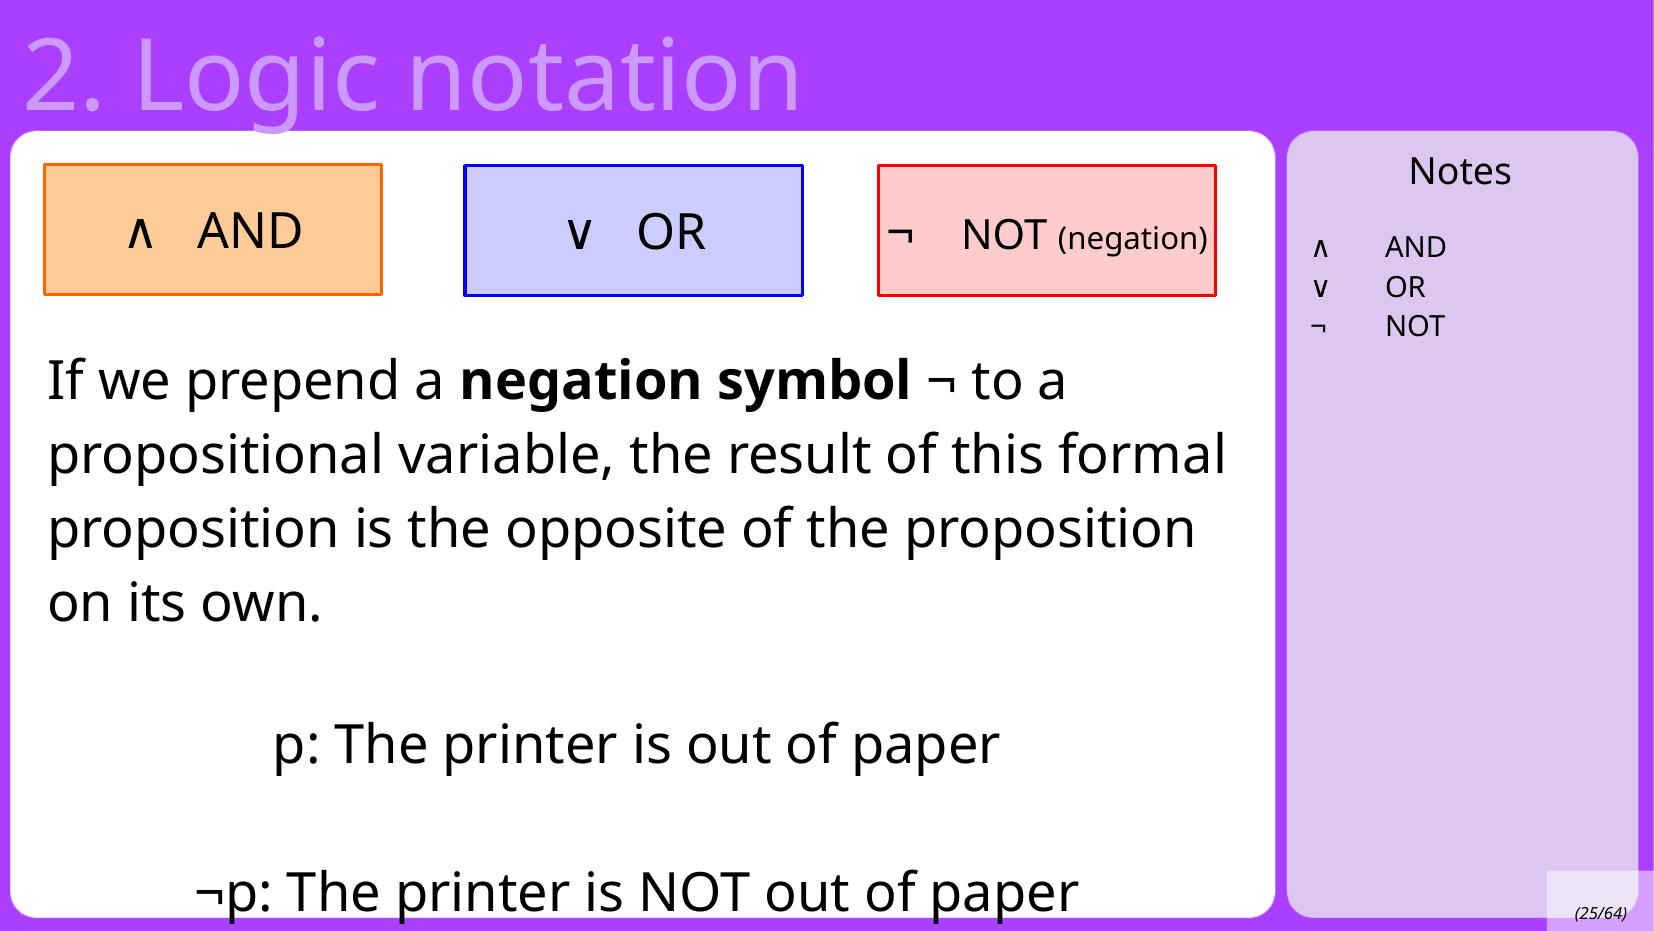

# 2. Logic notation
Notes
∧	AND
∨	OR
¬	NOT (negation)
∧	AND
∨	OR
¬	NOT
If we prepend a negation symbol ¬ to a propositional variable, the result of this formal proposition is the opposite of the proposition on its own.
p: The printer is out of paper
¬p: The printer is NOT out of paper